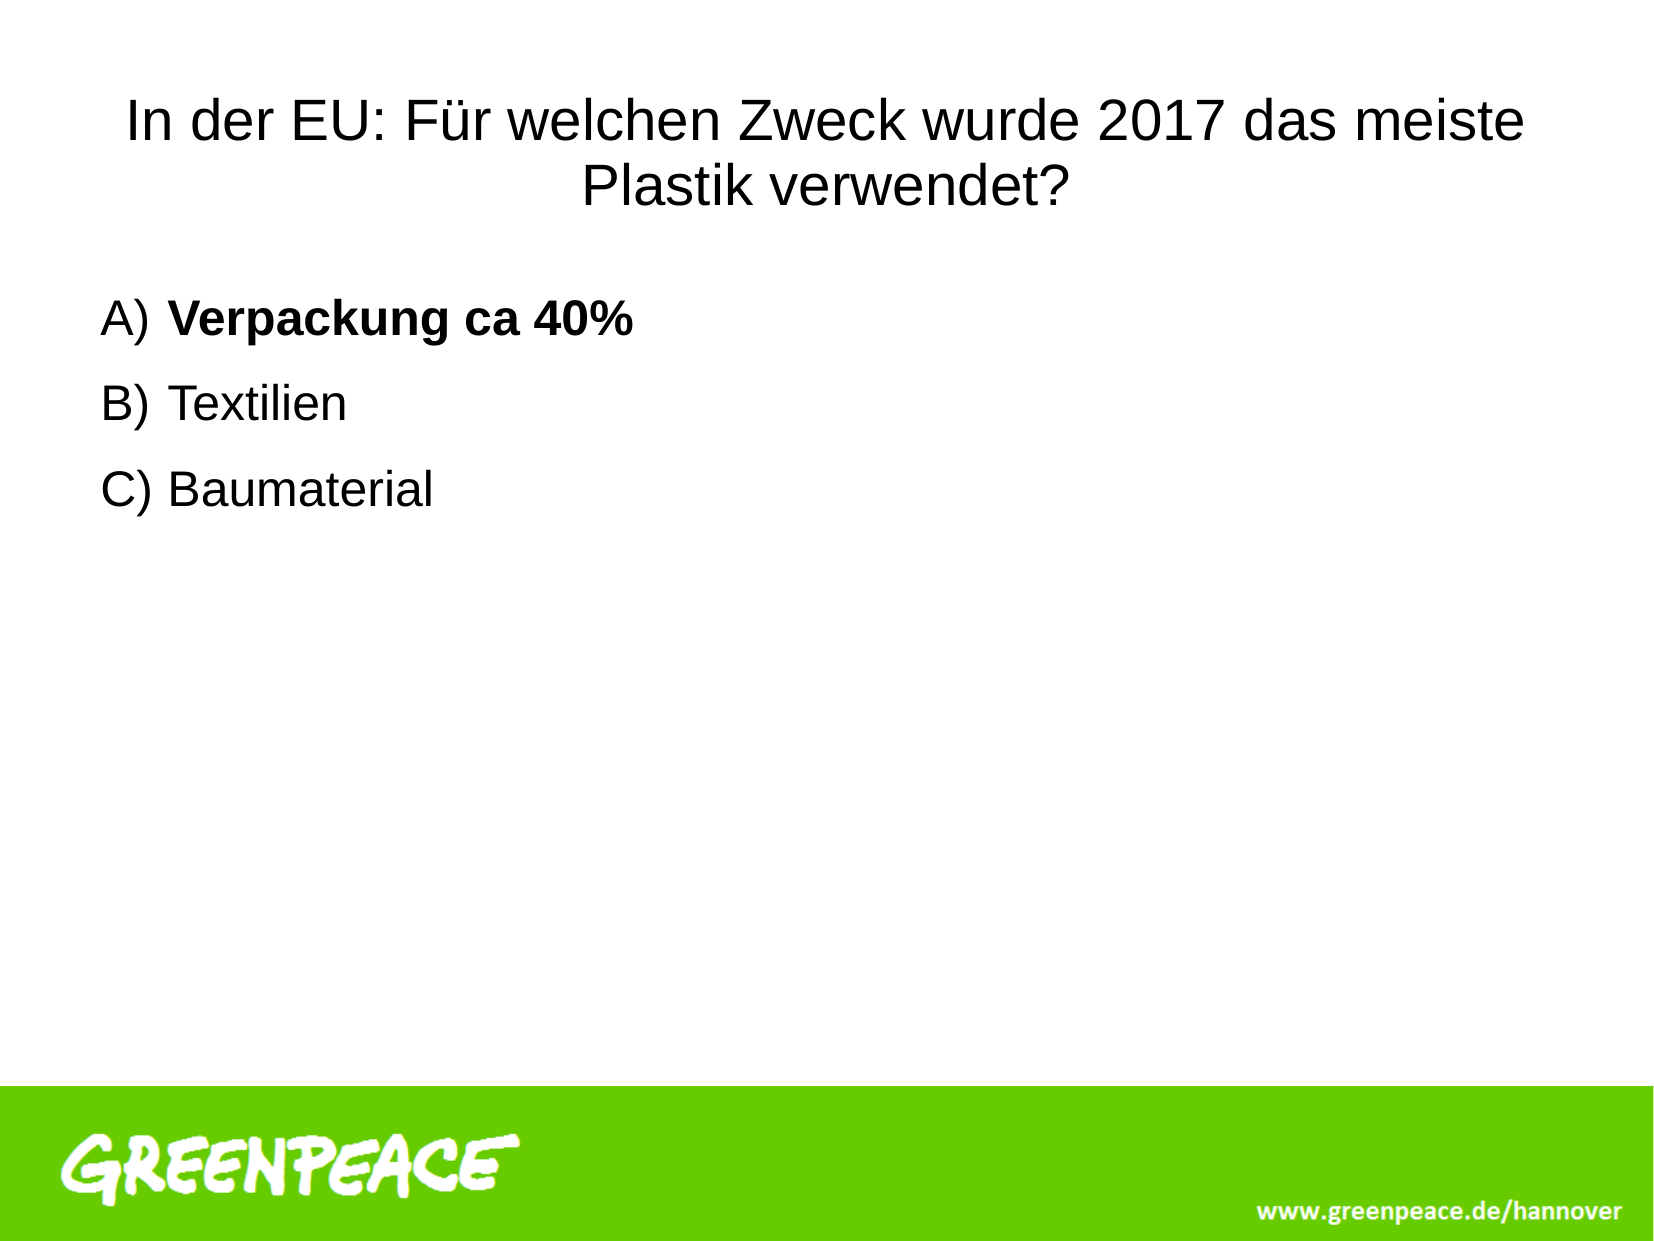

# In der EU: Für welchen Zweck wurde 2017 das meiste Plastik verwendet?
 Verpackung ca 40%
 Textilien
 Baumaterial